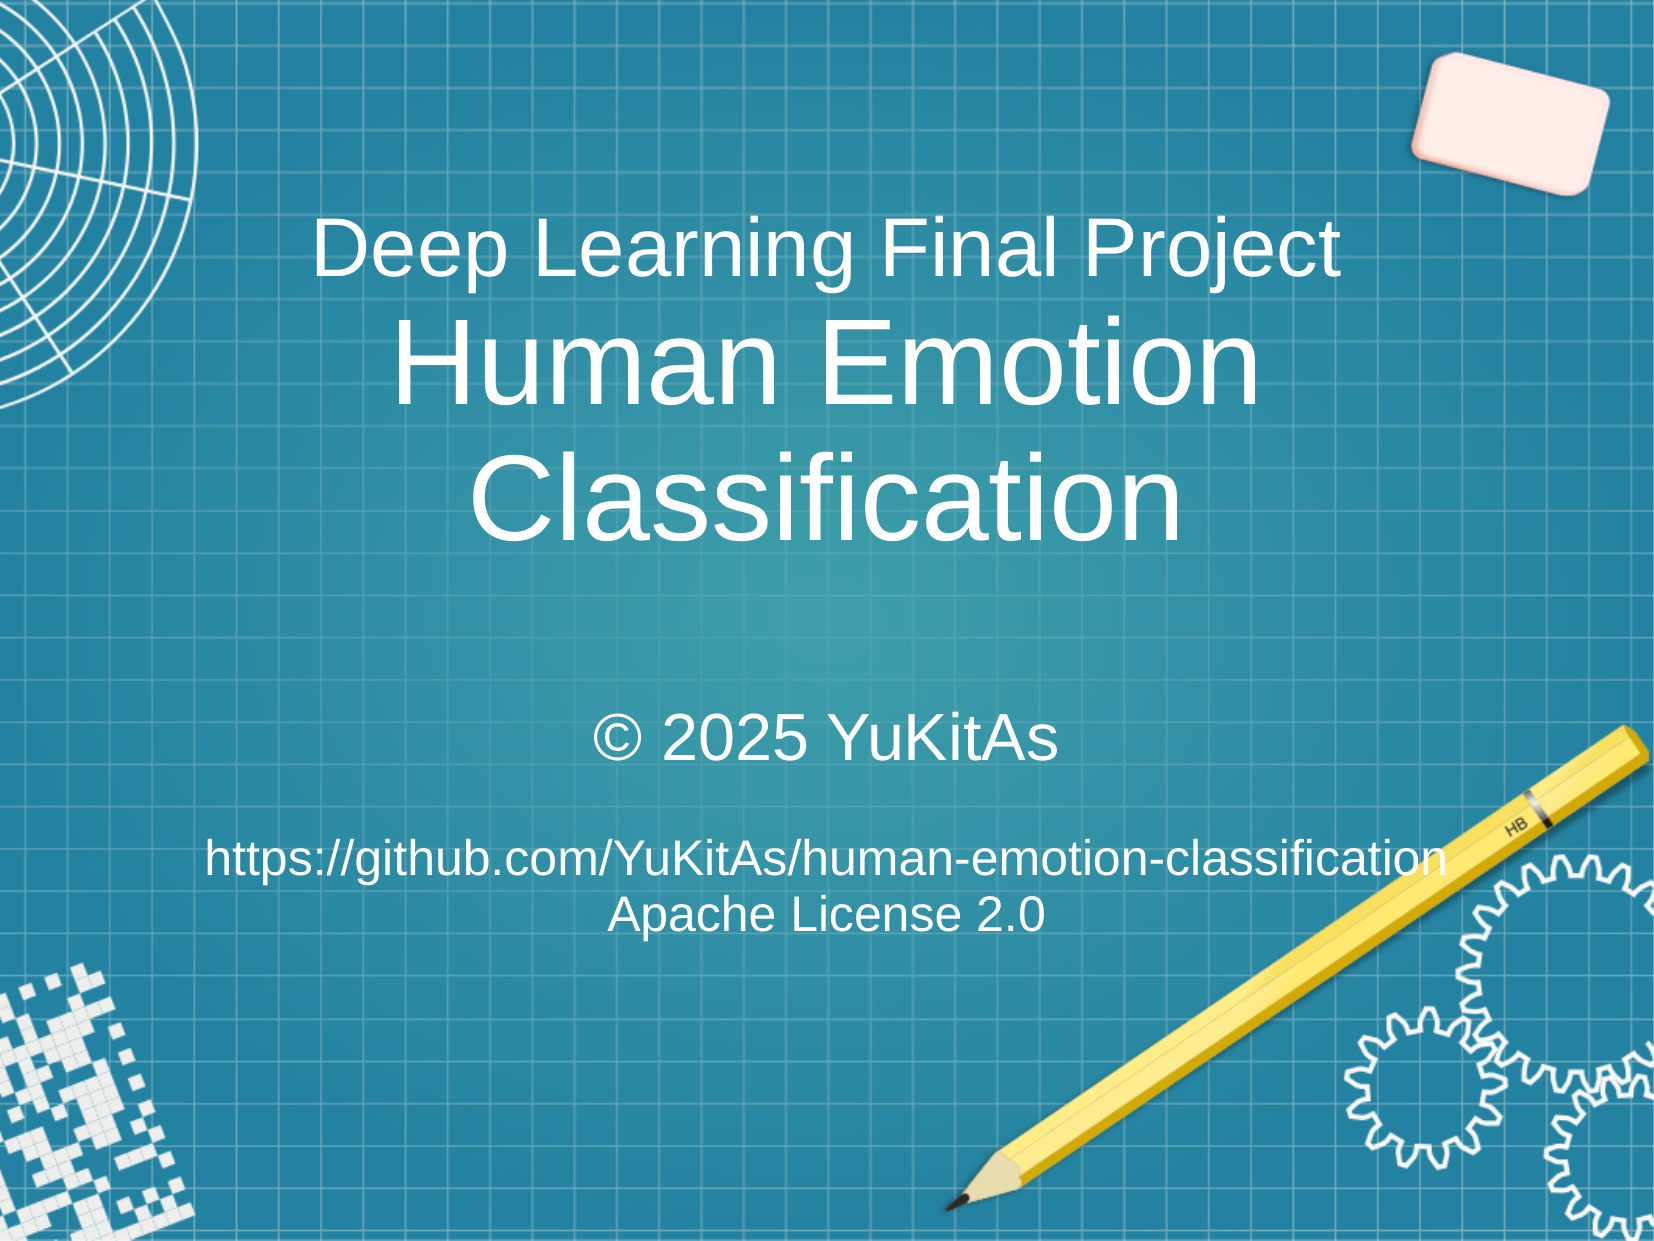

# Deep Learning Final Project Human Emotion Classification
© 2025 YuKitAs
https://github.com/YuKitAs/human-emotion-classification
Apache License 2.0